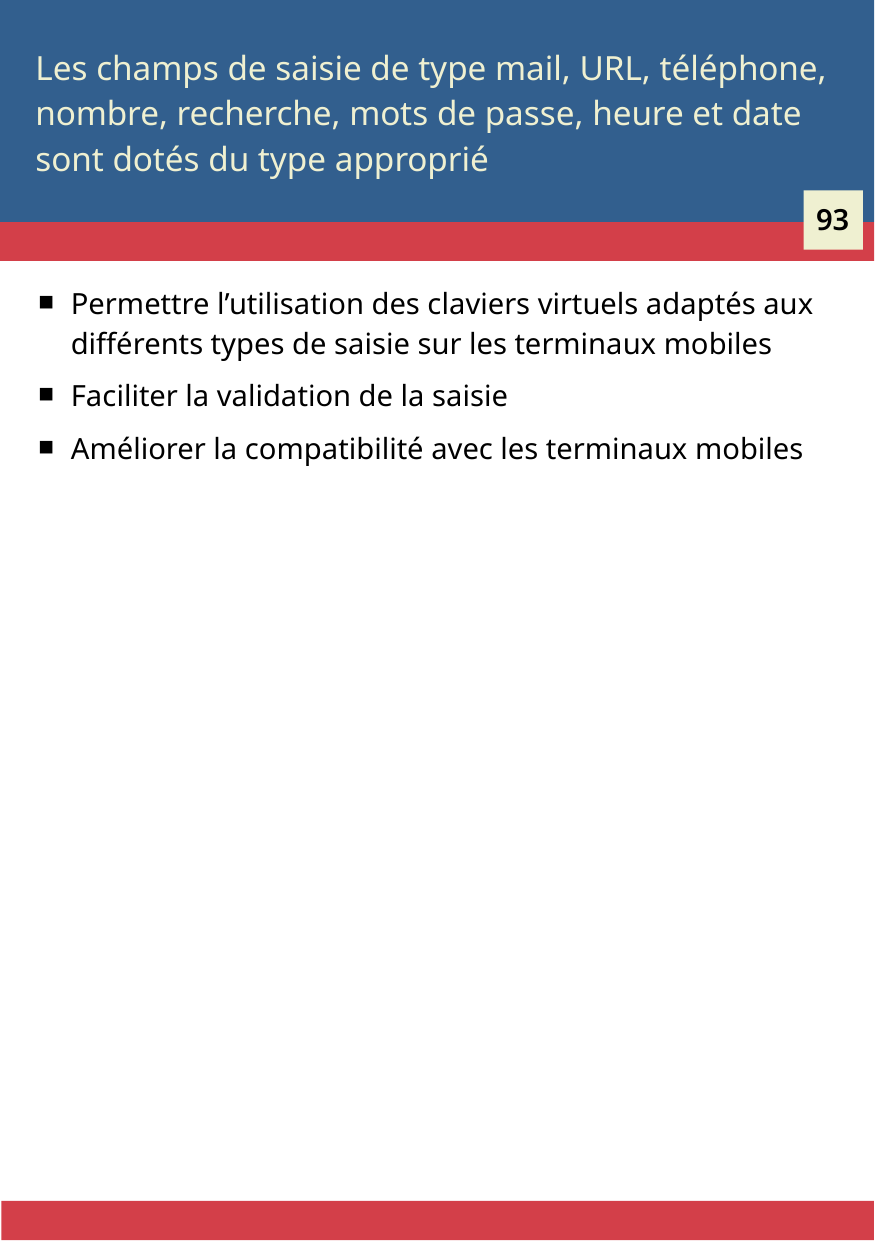

# Les champs de saisie de type mail, URL, téléphone, nombre, recherche, mots de passe, heure et date sont dotés du type approprié
93
Permettre l’utilisation des claviers virtuels adaptés aux différents types de saisie sur les terminaux mobiles
Faciliter la validation de la saisie
Améliorer la compatibilité avec les terminaux mobiles